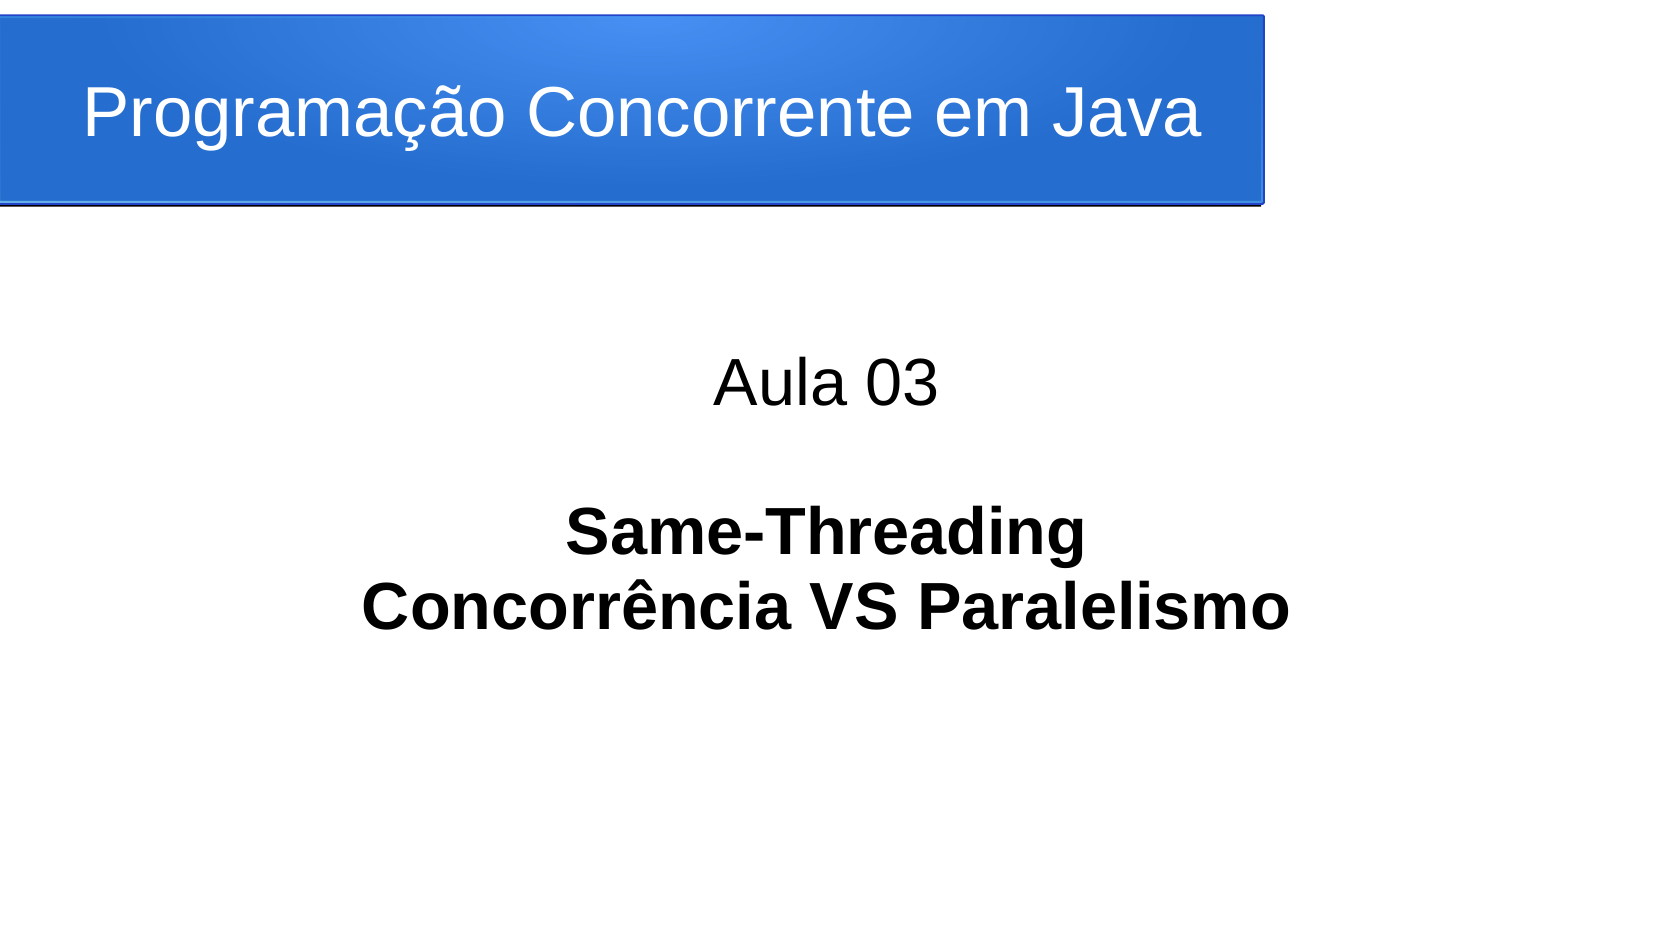

# Programação Concorrente em Java
Aula 03
Same-Threading
Concorrência VS Paralelismo